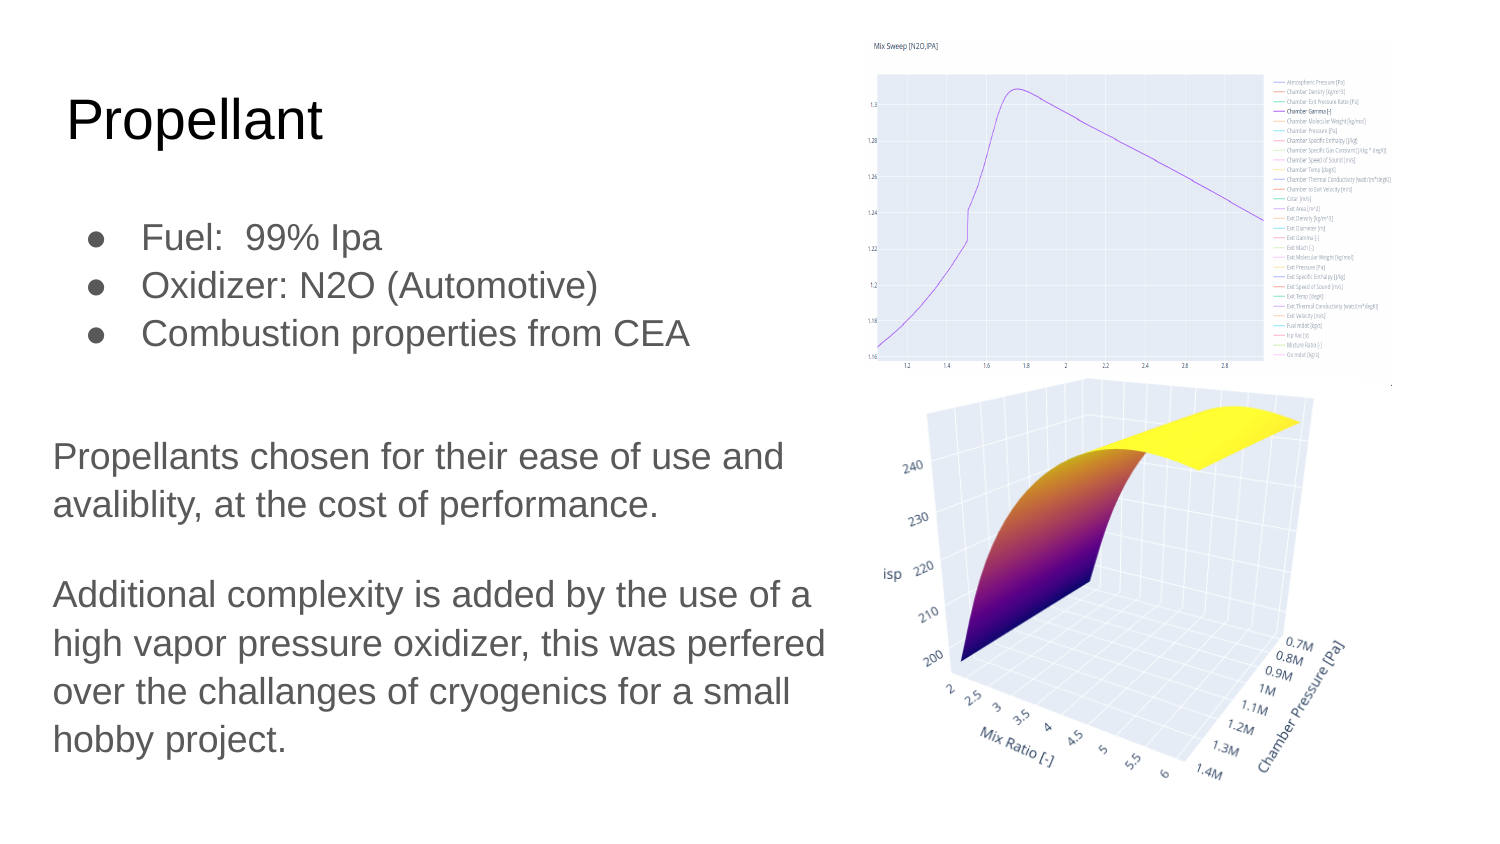

# Propellant
Fuel: 99% Ipa
Oxidizer: N2O (Automotive)
Combustion properties from CEA
Propellants chosen for their ease of use and avaliblity, at the cost of performance.
Additional complexity is added by the use of a high vapor pressure oxidizer, this was perfered over the challanges of cryogenics for a small hobby project.